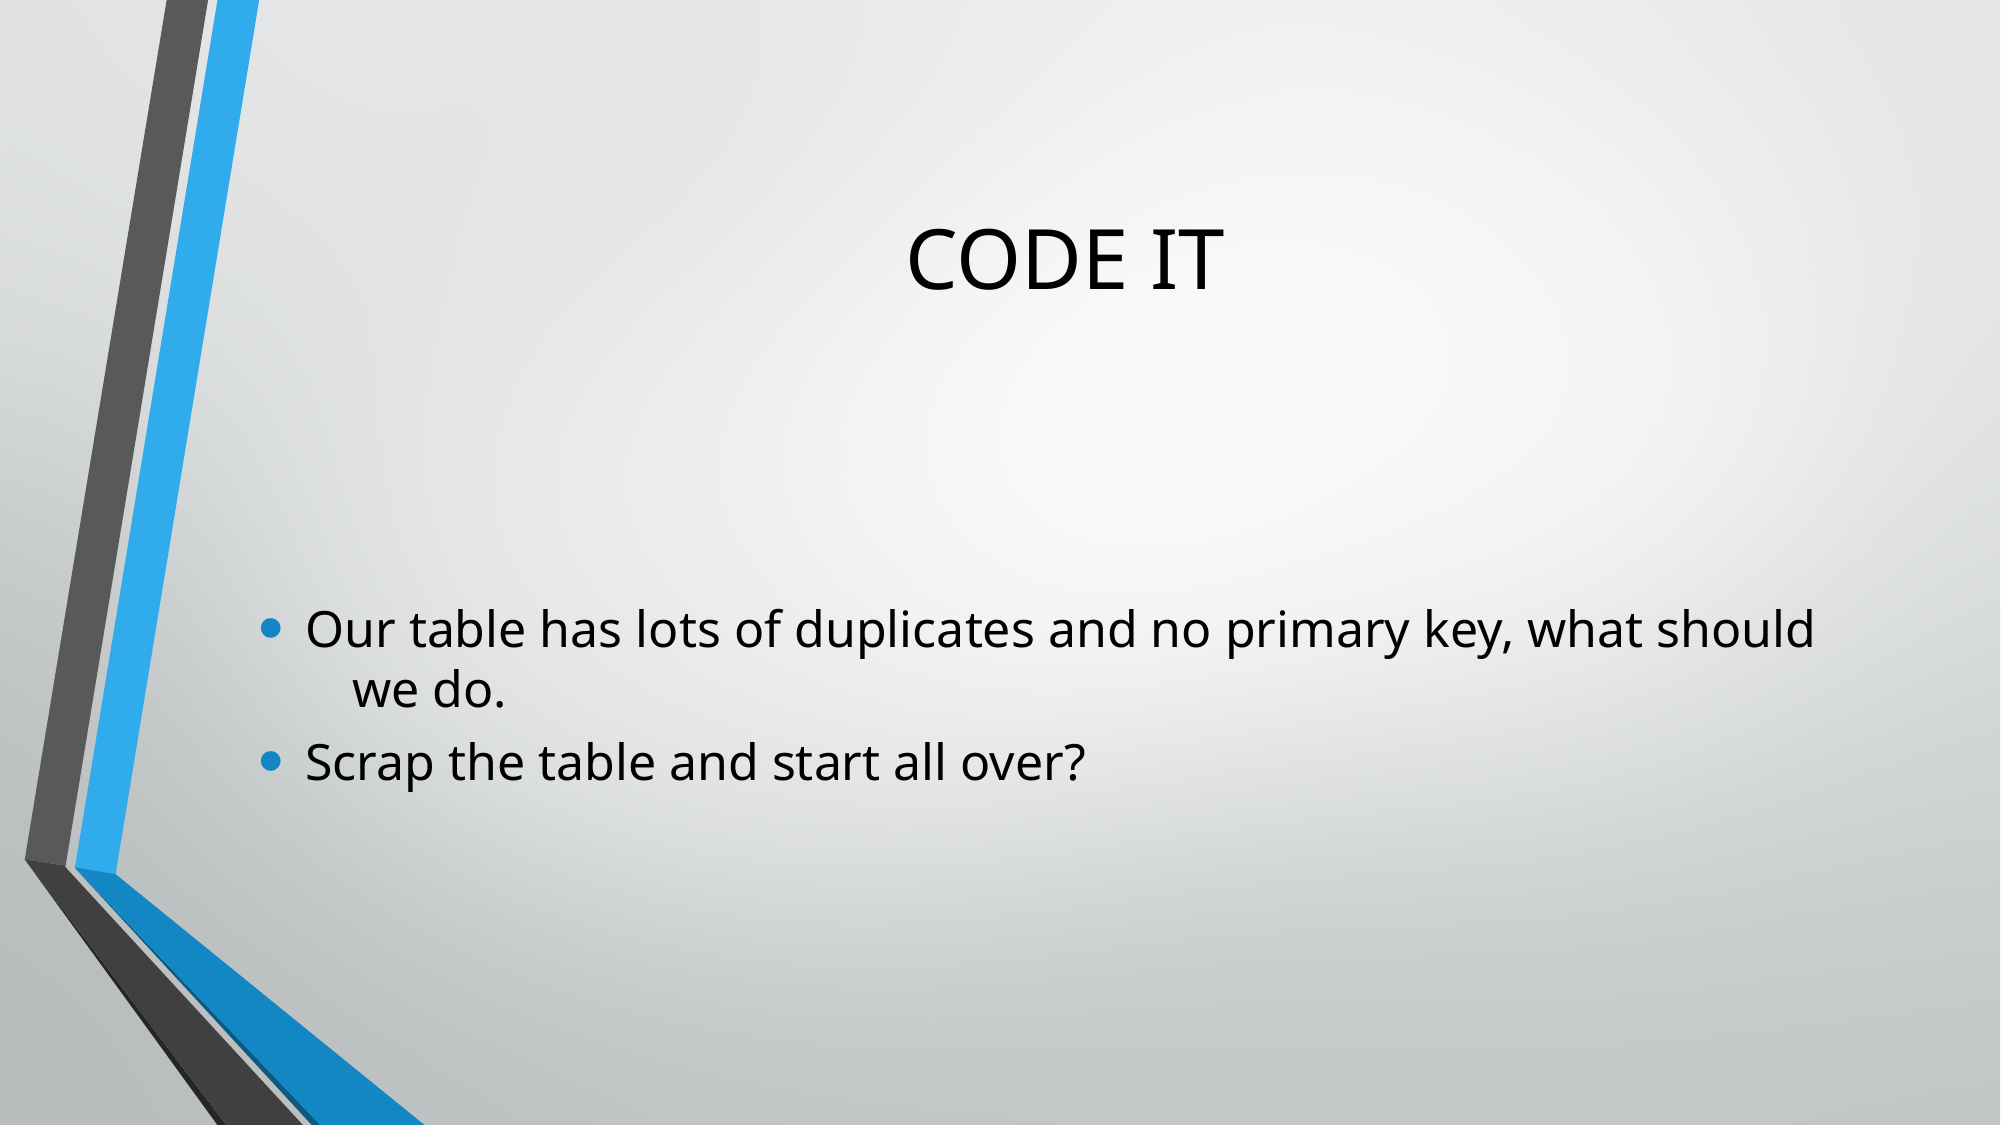

# CODE IT
Our table has lots of duplicates and no primary key, what should we do.
Scrap the table and start all over?